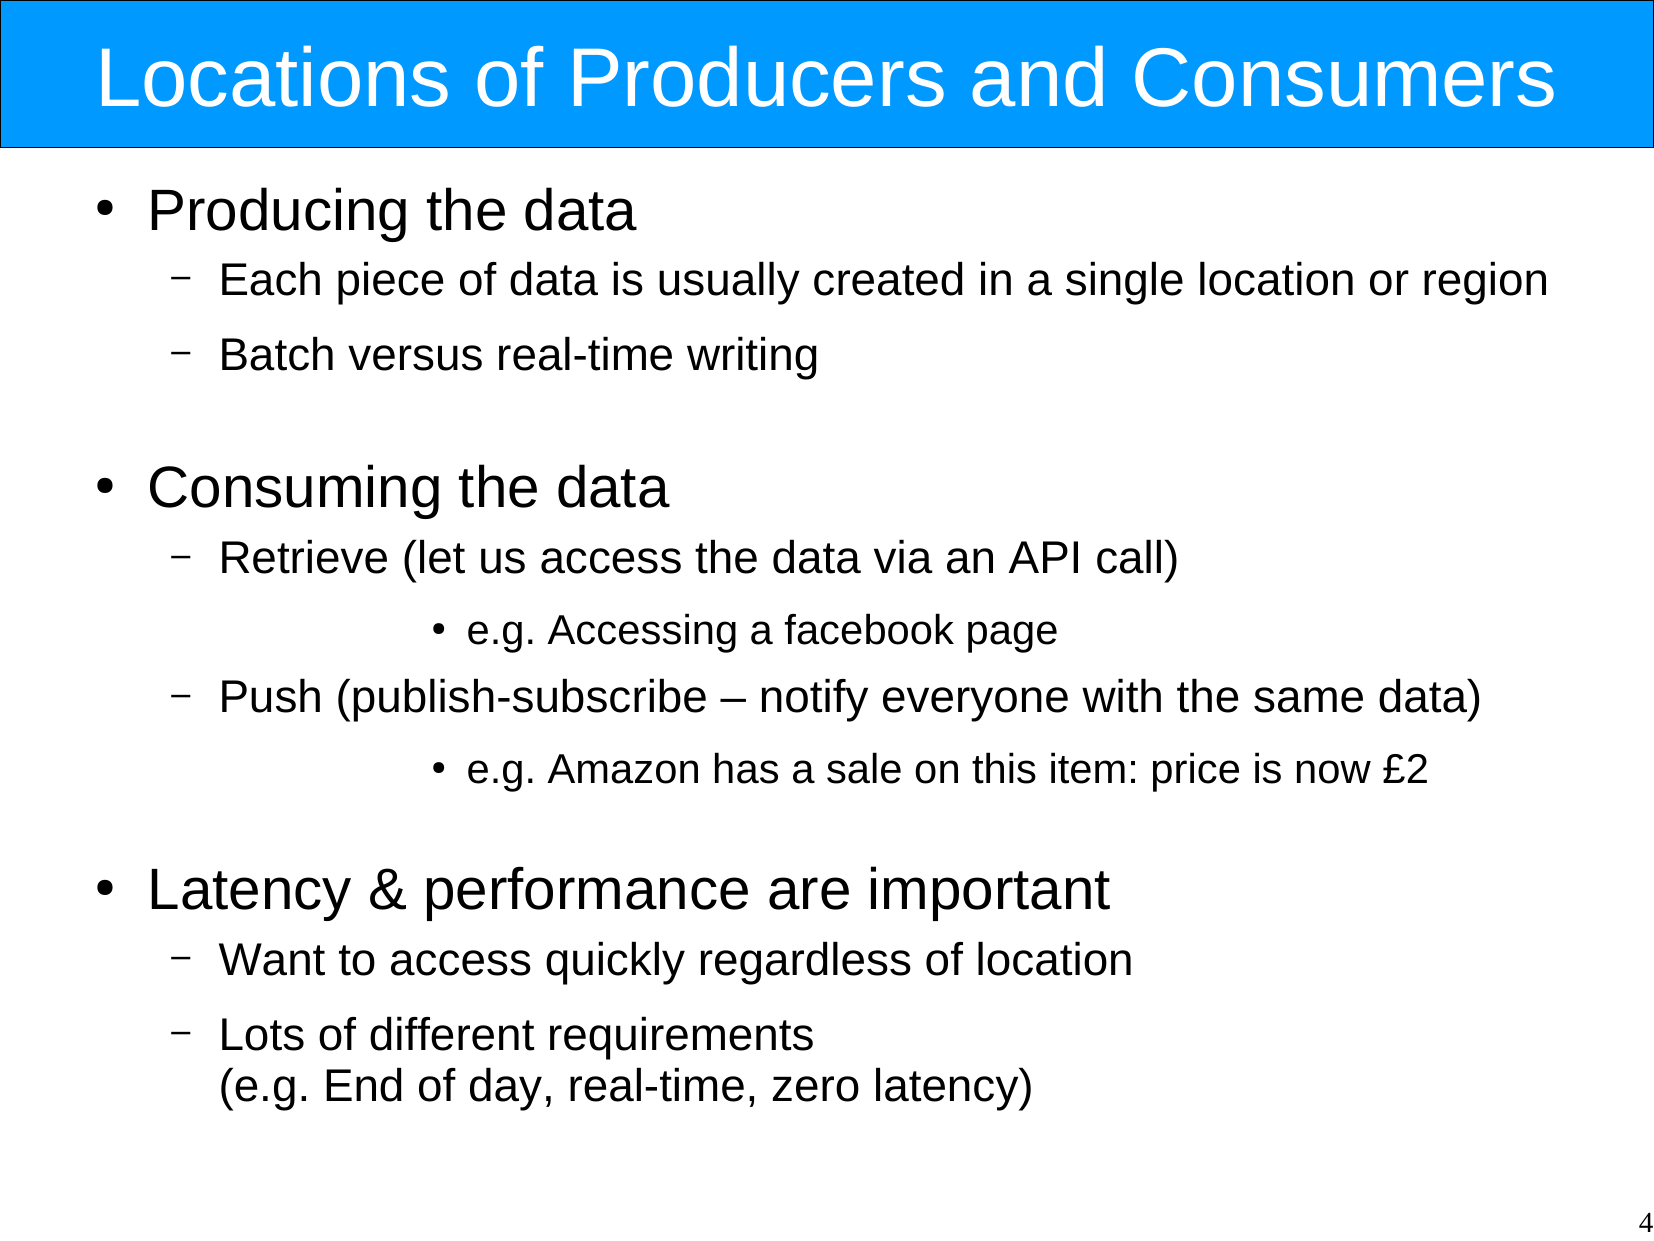

# Locations of Producers and Consumers
Producing the data
Each piece of data is usually created in a single location or region
Batch versus real-time writing
Consuming the data
Retrieve (let us access the data via an API call)
e.g. Accessing a facebook page
Push (publish-subscribe – notify everyone with the same data)
e.g. Amazon has a sale on this item: price is now £2
Latency & performance are important
Want to access quickly regardless of location
Lots of different requirements
(e.g. End of day, real-time, zero latency)
4